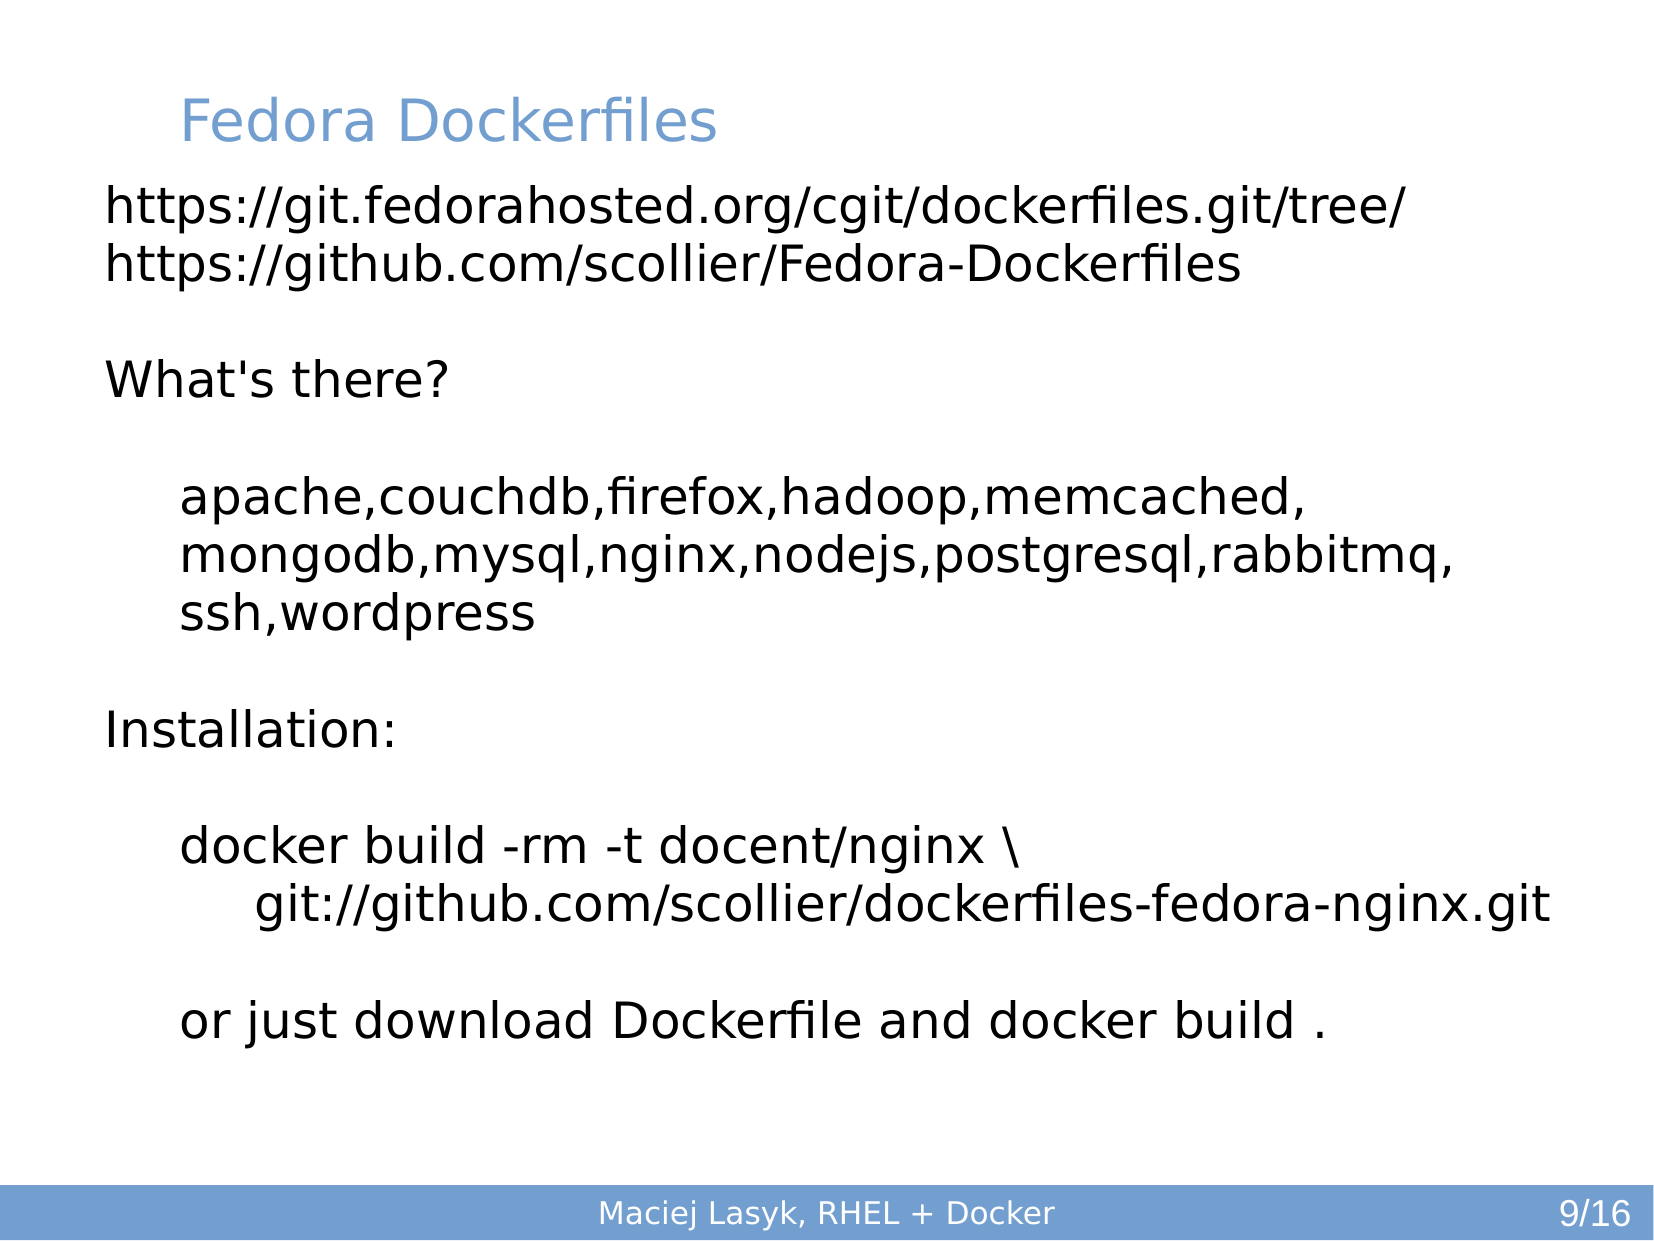

Fedora Dockerfiles
https://git.fedorahosted.org/cgit/dockerfiles.git/tree/
https://github.com/scollier/Fedora-Dockerfiles
What's there?
	apache,couchdb,firefox,hadoop,memcached,
	mongodb,mysql,nginx,nodejs,postgresql,rabbitmq,
	ssh,wordpress
Installation:
	docker build -rm -t docent/nginx \
		git://github.com/scollier/dockerfiles-fedora-nginx.git
	or just download Dockerfile and docker build .
 9/16
Maciej Lasyk, RHEL + Docker